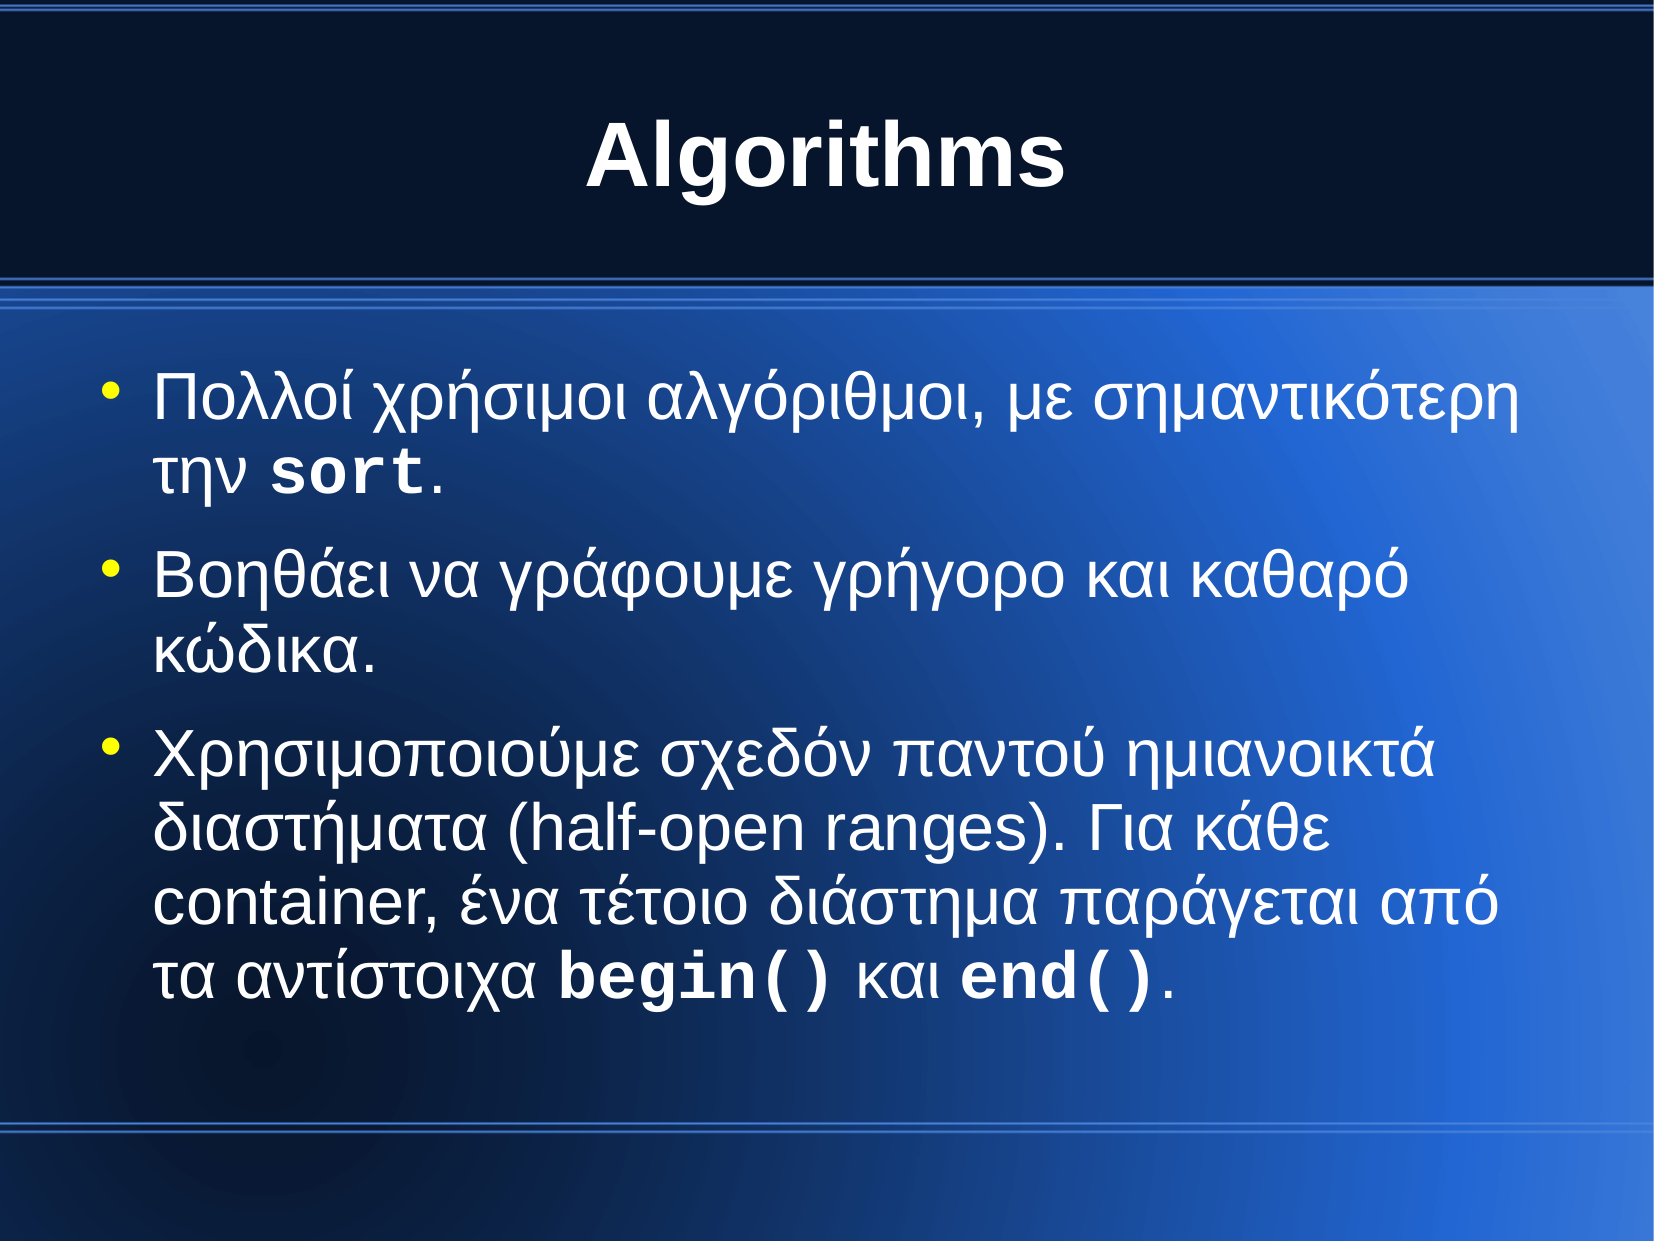

# Algorithms
Πολλοί χρήσιμοι αλγόριθμοι, με σημαντικότερη την sort.
Βοηθάει να γράφουμε γρήγορο και καθαρό κώδικα.
Χρησιμοποιούμε σχεδόν παντού ημιανοικτά διαστήματα (half-open ranges). Για κάθε container, ένα τέτοιο διάστημα παράγεται από τα αντίστοιχα begin() και end().